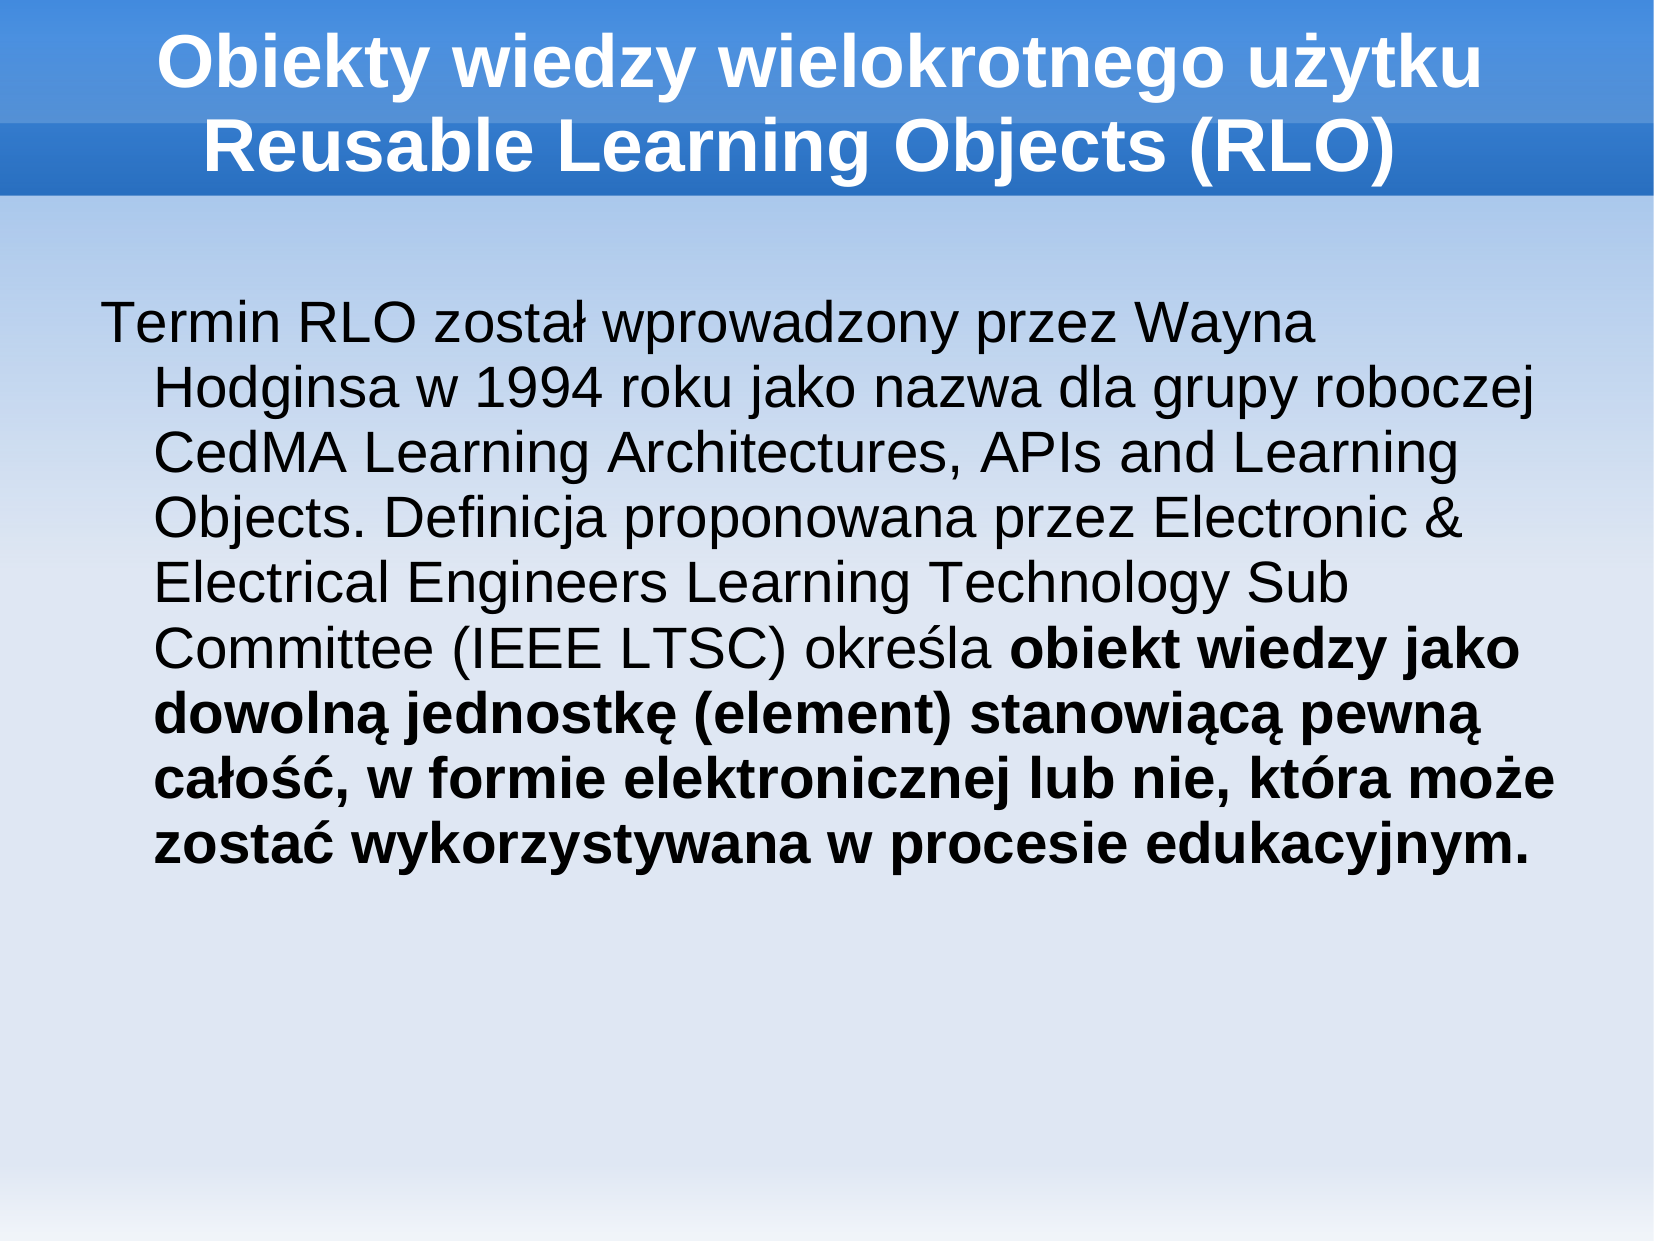

# Obiekty wiedzy wielokrotnego użytku Reusable Learning Objects (RLO)
Termin RLO został wprowadzony przez Wayna Hodginsa w 1994 roku jako nazwa dla grupy roboczej CedMA Learning Architectures, APIs and Learning Objects. Definicja proponowana przez Electronic & Electrical Engineers Learning Technology Sub Committee (IEEE LTSC) określa obiekt wiedzy jako dowolną jednostkę (element) stanowiącą pewną całość, w formie elektronicznej lub nie, która może zostać wykorzystywana w procesie edukacyjnym.